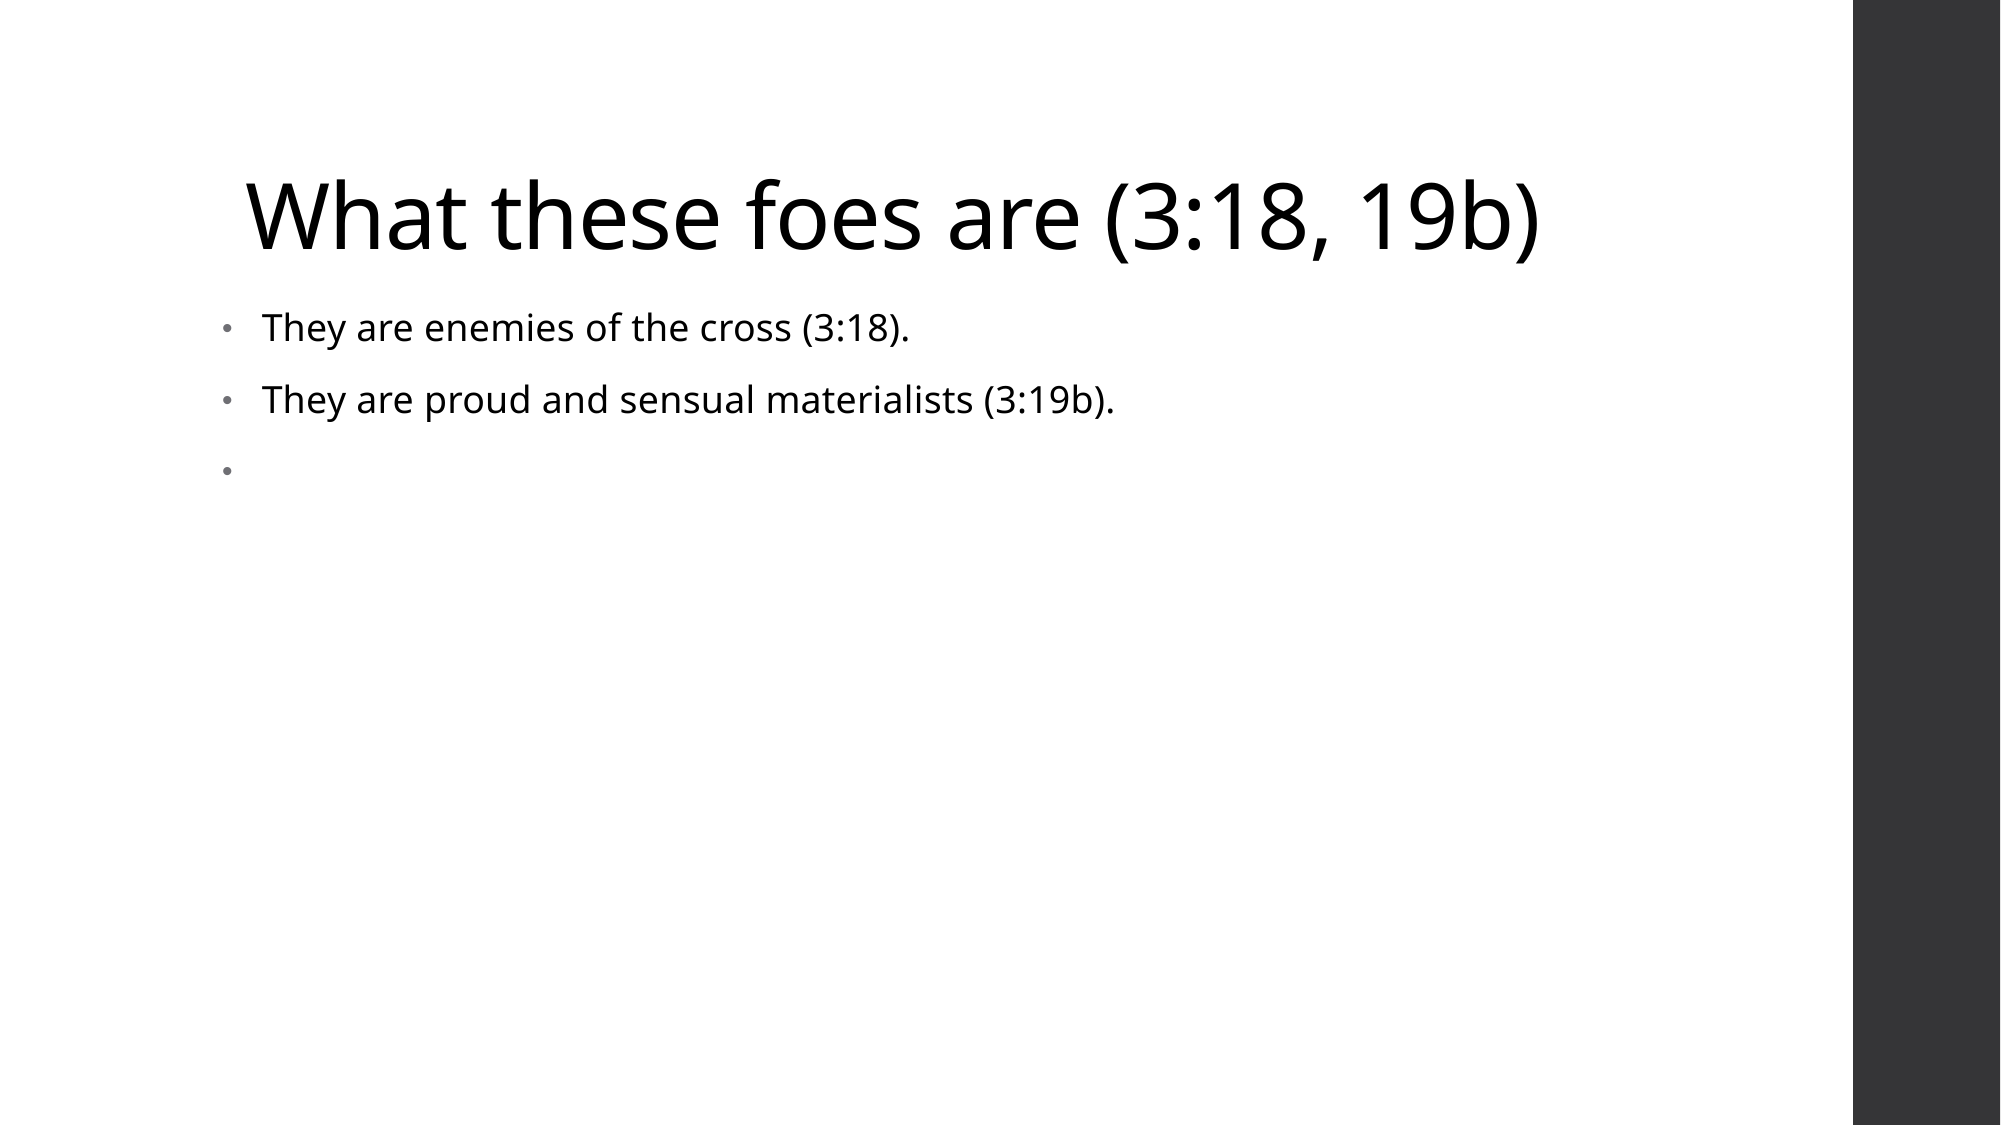

# What these foes are (3:18, 19b)
 They are enemies of the cross (3:18).
 They are proud and sensual materialists (3:19b).